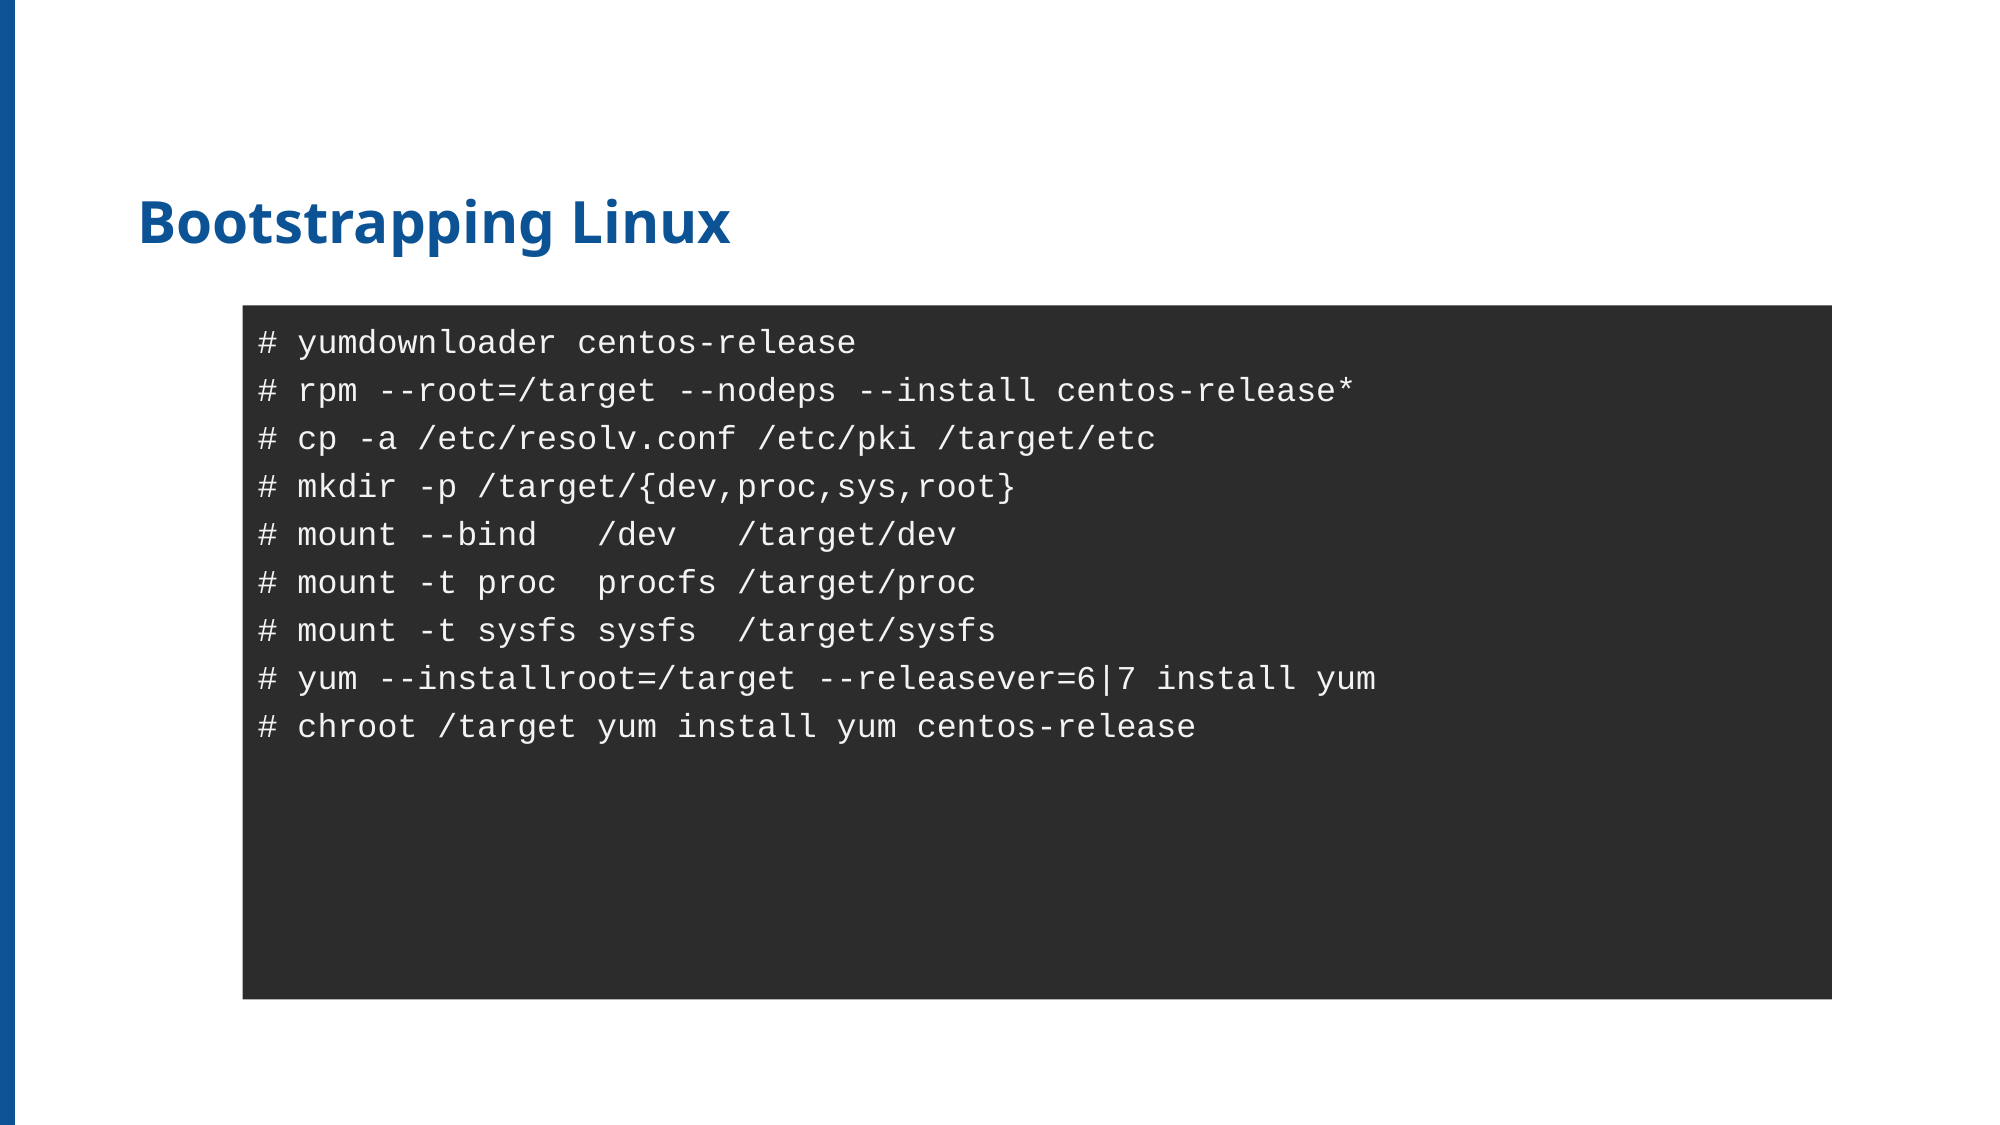

Bootstrapping Linux
# yumdownloader centos-release
# rpm --root=/target --nodeps --install centos-release*
# cp -a /etc/resolv.conf /etc/pki /target/etc
# mkdir -p /target/{dev,proc,sys,root}
# mount --bind /dev /target/dev
# mount -t proc procfs /target/proc
# mount -t sysfs sysfs /target/sysfs
# yum --installroot=/target --releasever=6|7 install yum
# chroot /target yum install yum centos-release